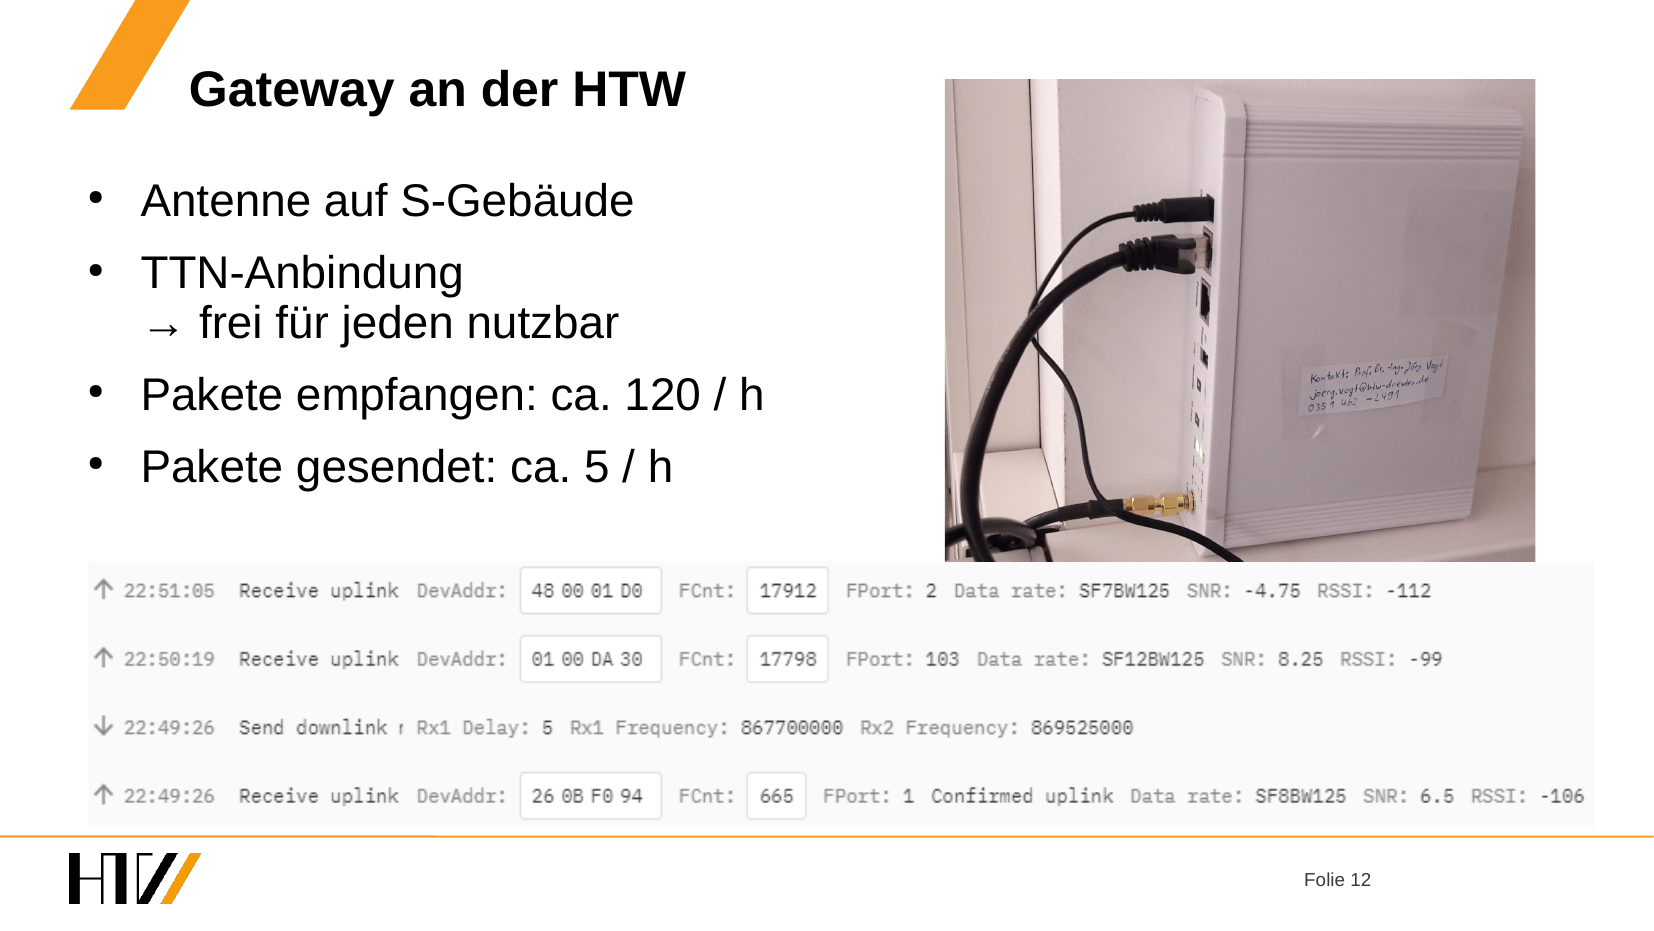

Gateway an der HTW
# Antenne auf S-Gebäude
TTN-Anbindung
→ frei für jeden nutzbar
Pakete empfangen: ca. 120 / h
Pakete gesendet: ca. 5 / h
Folie